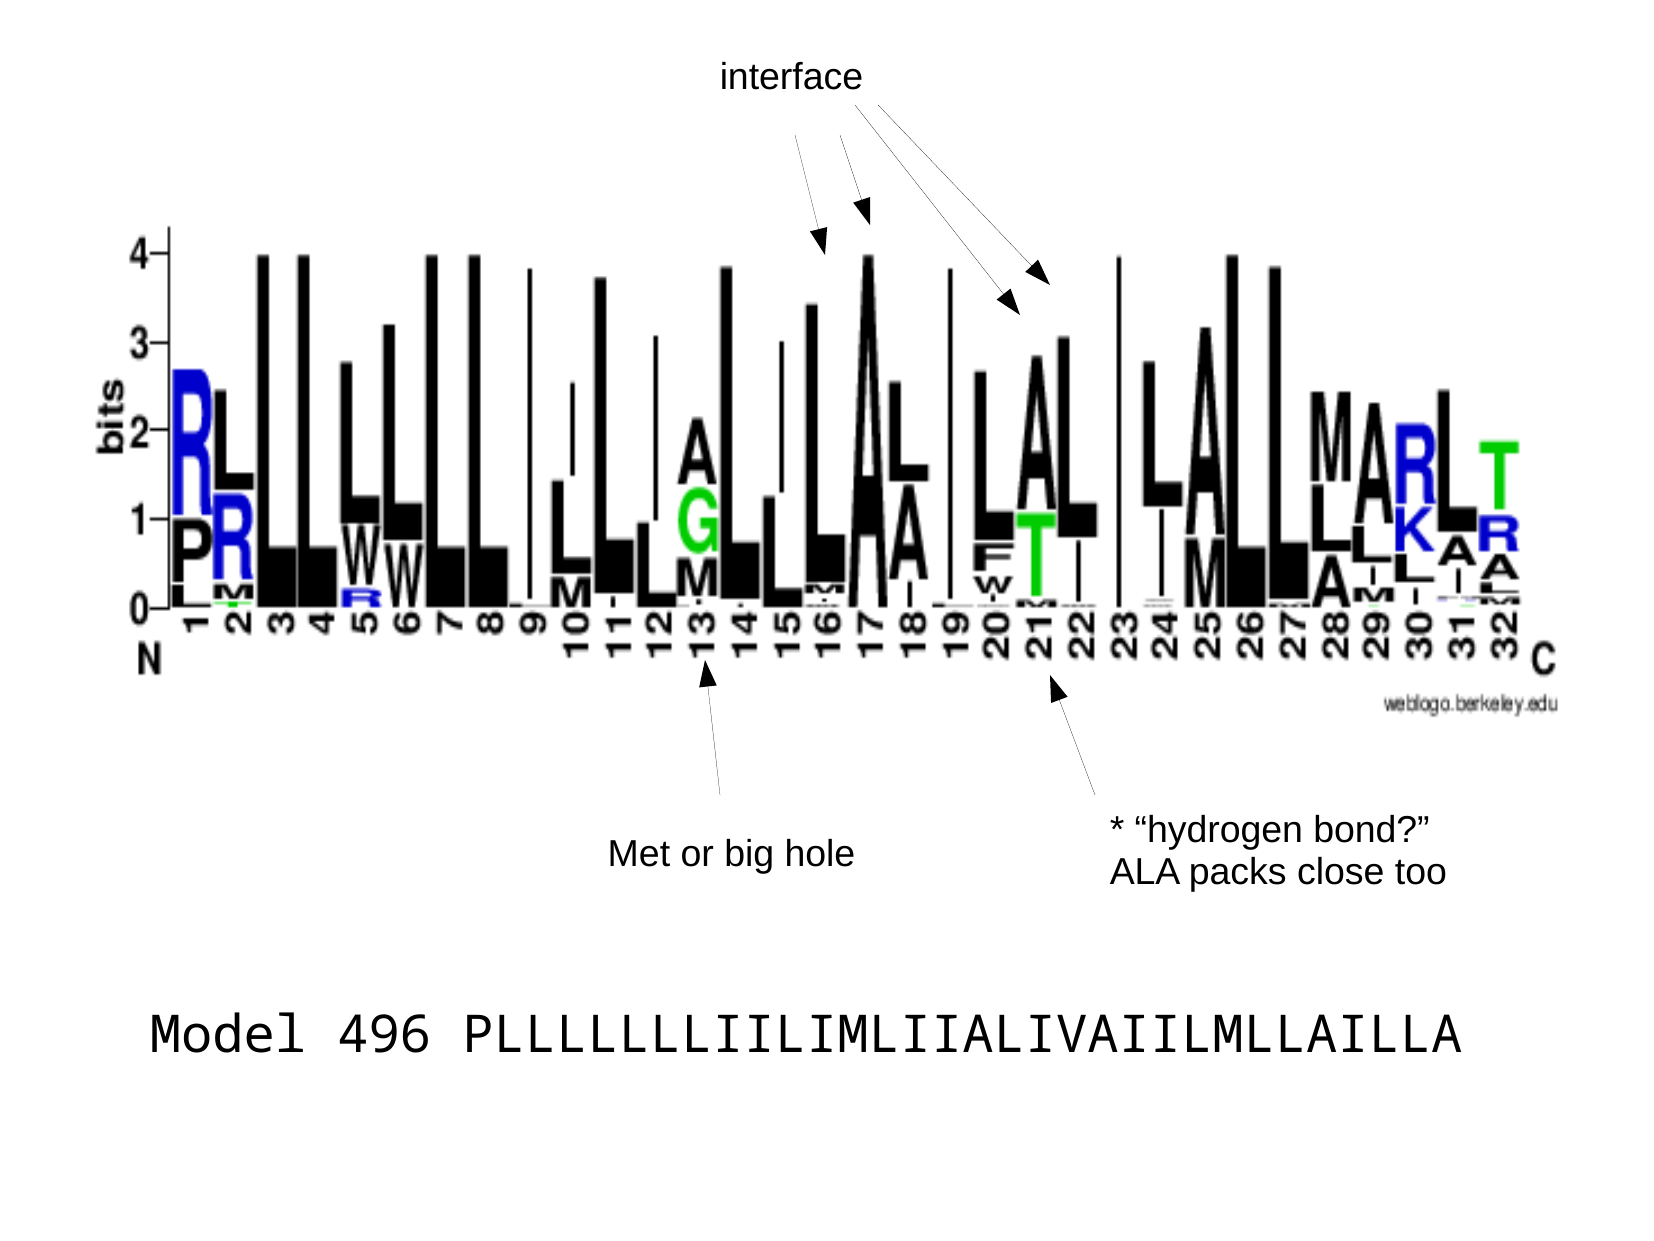

interface
* “hydrogen bond?”
ALA packs close too
Met or big hole
Model 496 PLLLLLLLIILIMLIIALIVAIILMLLAILLA